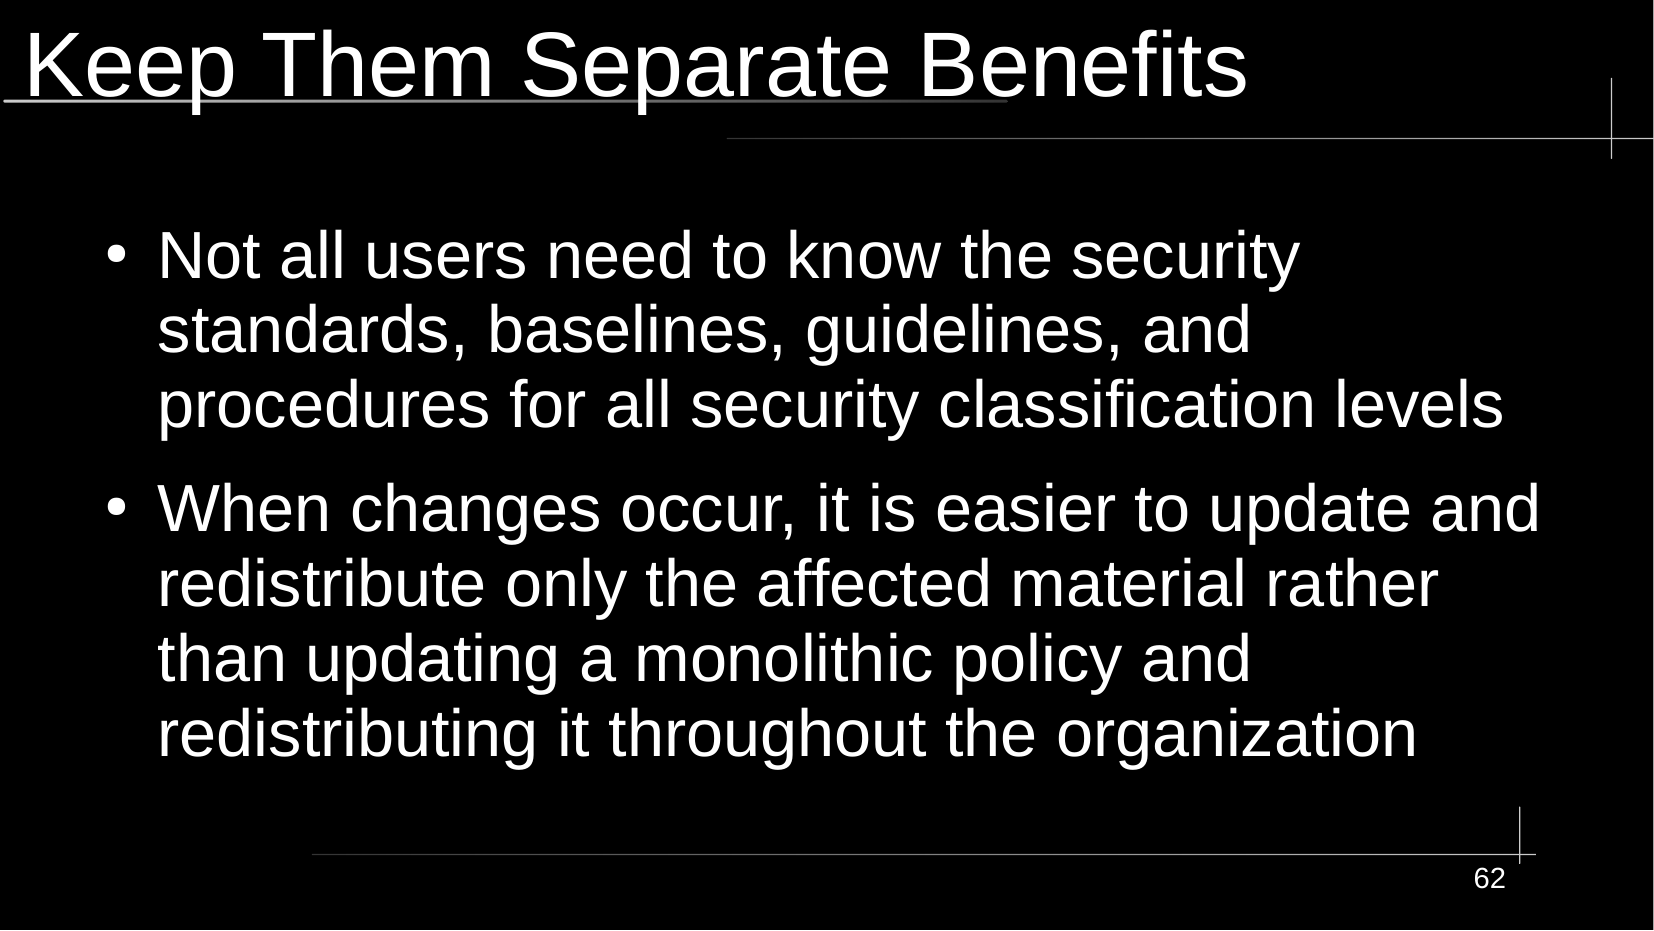

# Keep Them Separate Benefits
Not all users need to know the security standards, baselines, guidelines, and procedures for all security classification levels
When changes occur, it is easier to update and redistribute only the affected material rather than updating a monolithic policy and redistributing it throughout the organization
62